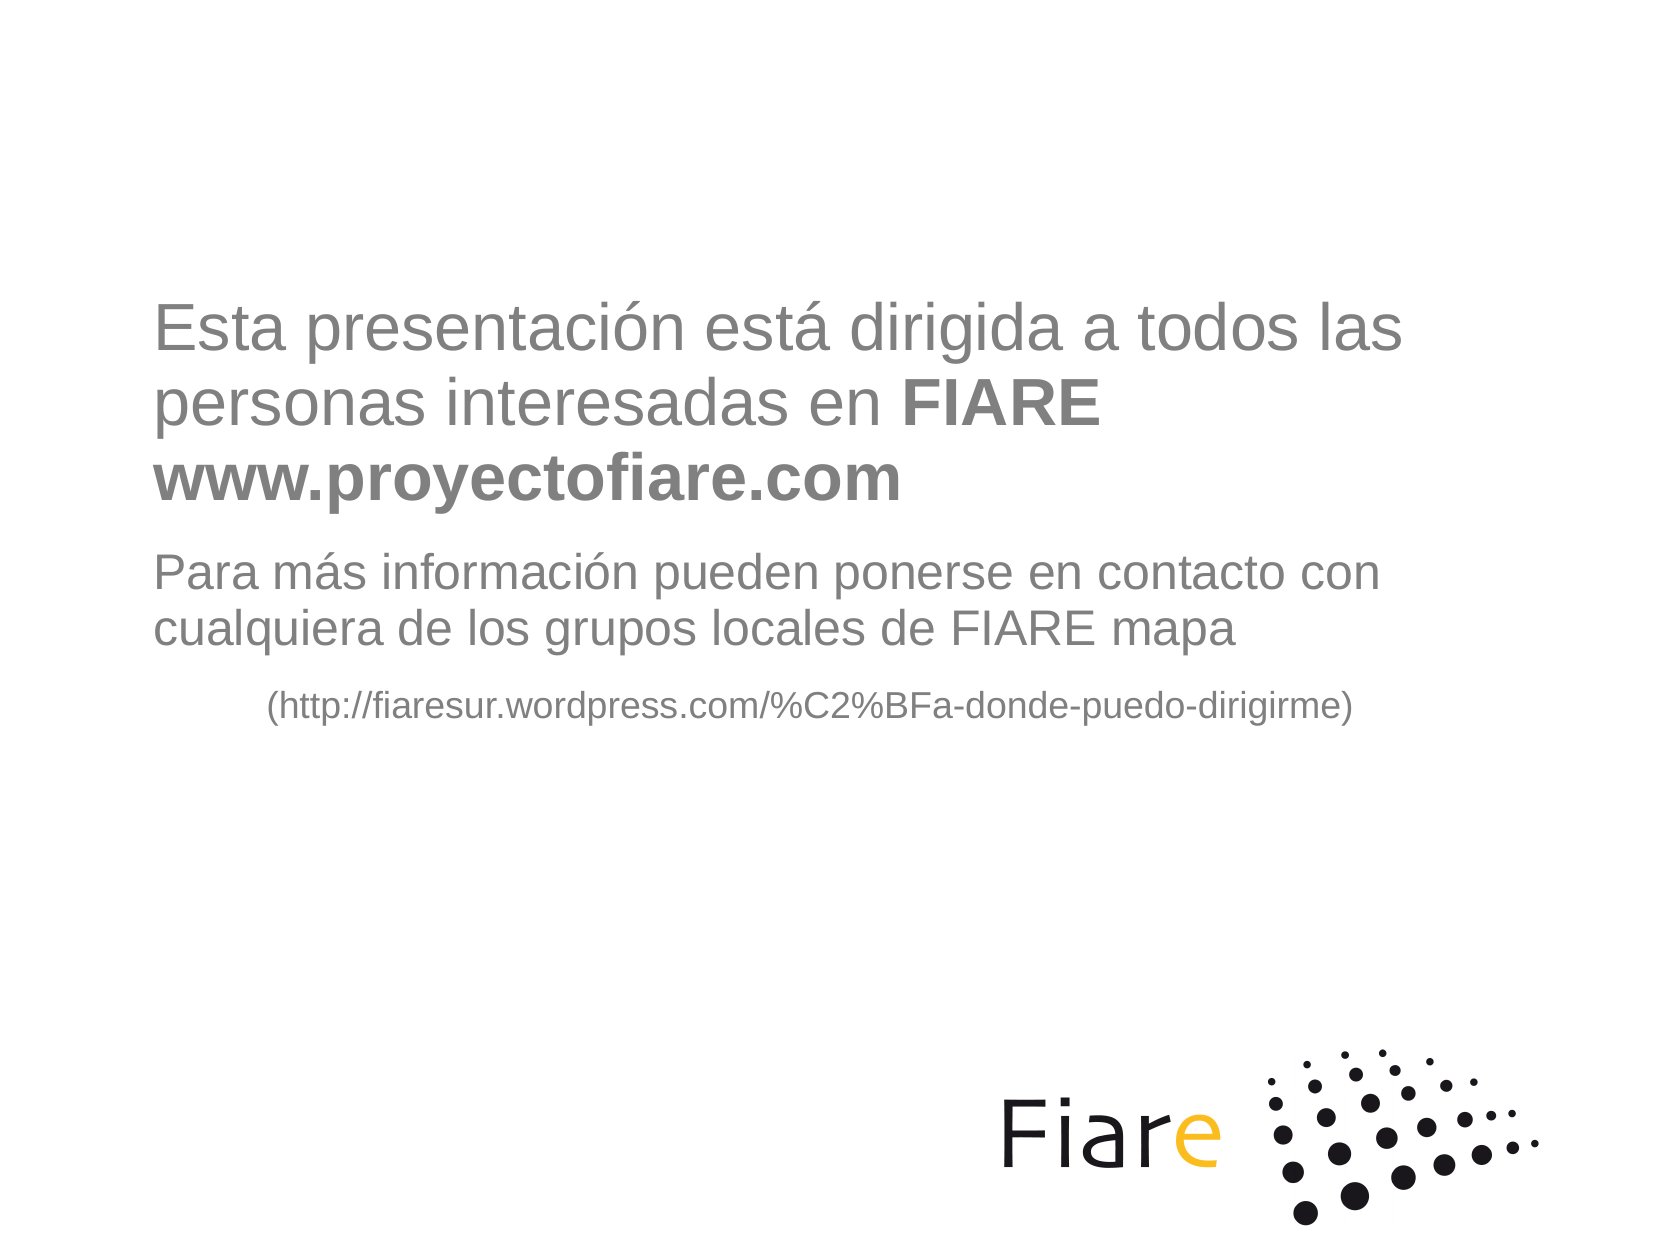

#
Esta presentación está dirigida a todos las personas interesadas en FIARE www.proyectofiare.com
Para más información pueden ponerse en contacto con cualquiera de los grupos locales de FIARE mapa
(http://fiaresur.wordpress.com/%C2%BFa-donde-puedo-dirigirme)